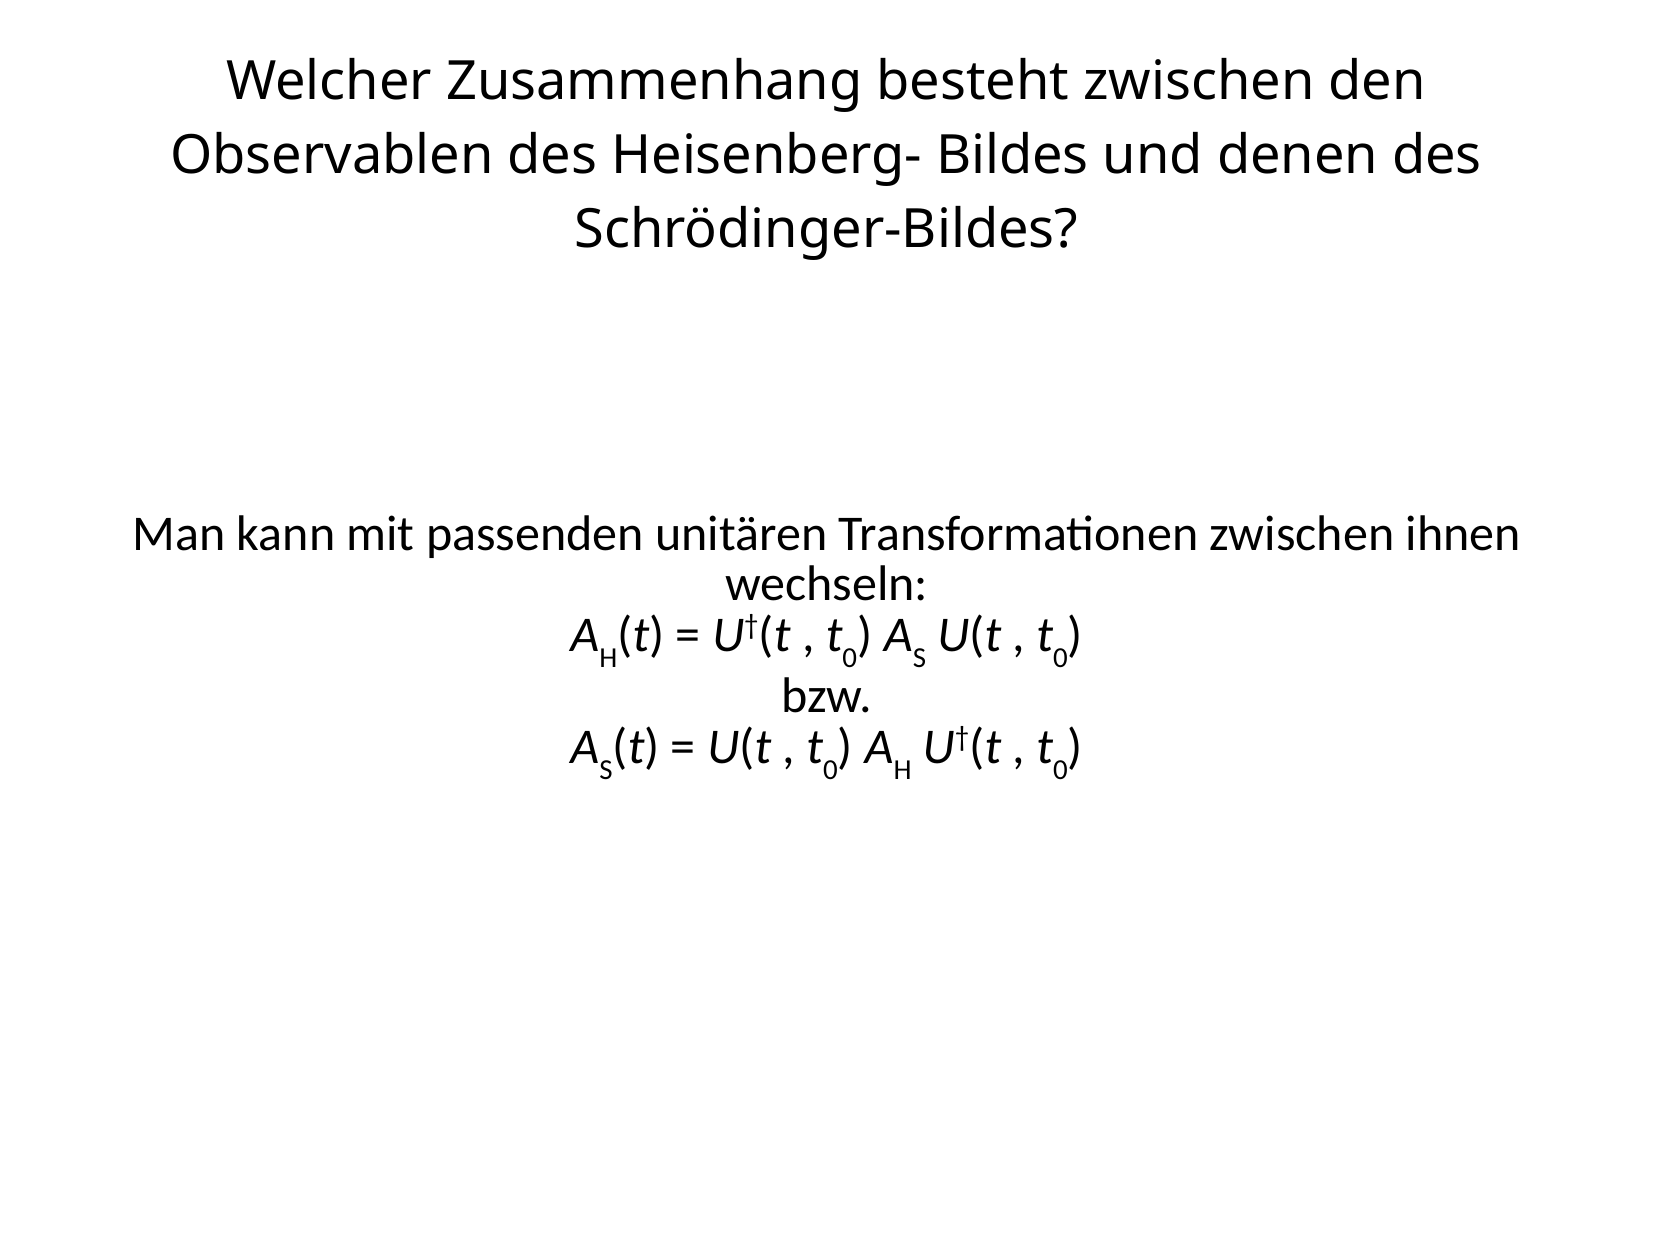

# Welcher Zusammenhang besteht zwischen den Observablen des Heisenberg- Bildes und denen des Schrödinger-Bildes?
Man kann mit passenden unitären Transformationen zwischen ihnen wechseln:
AH(t) = U†(t , t0) AS U(t , t0)
bzw.
AS(t) = U(t , t0) AH U†(t , t0)